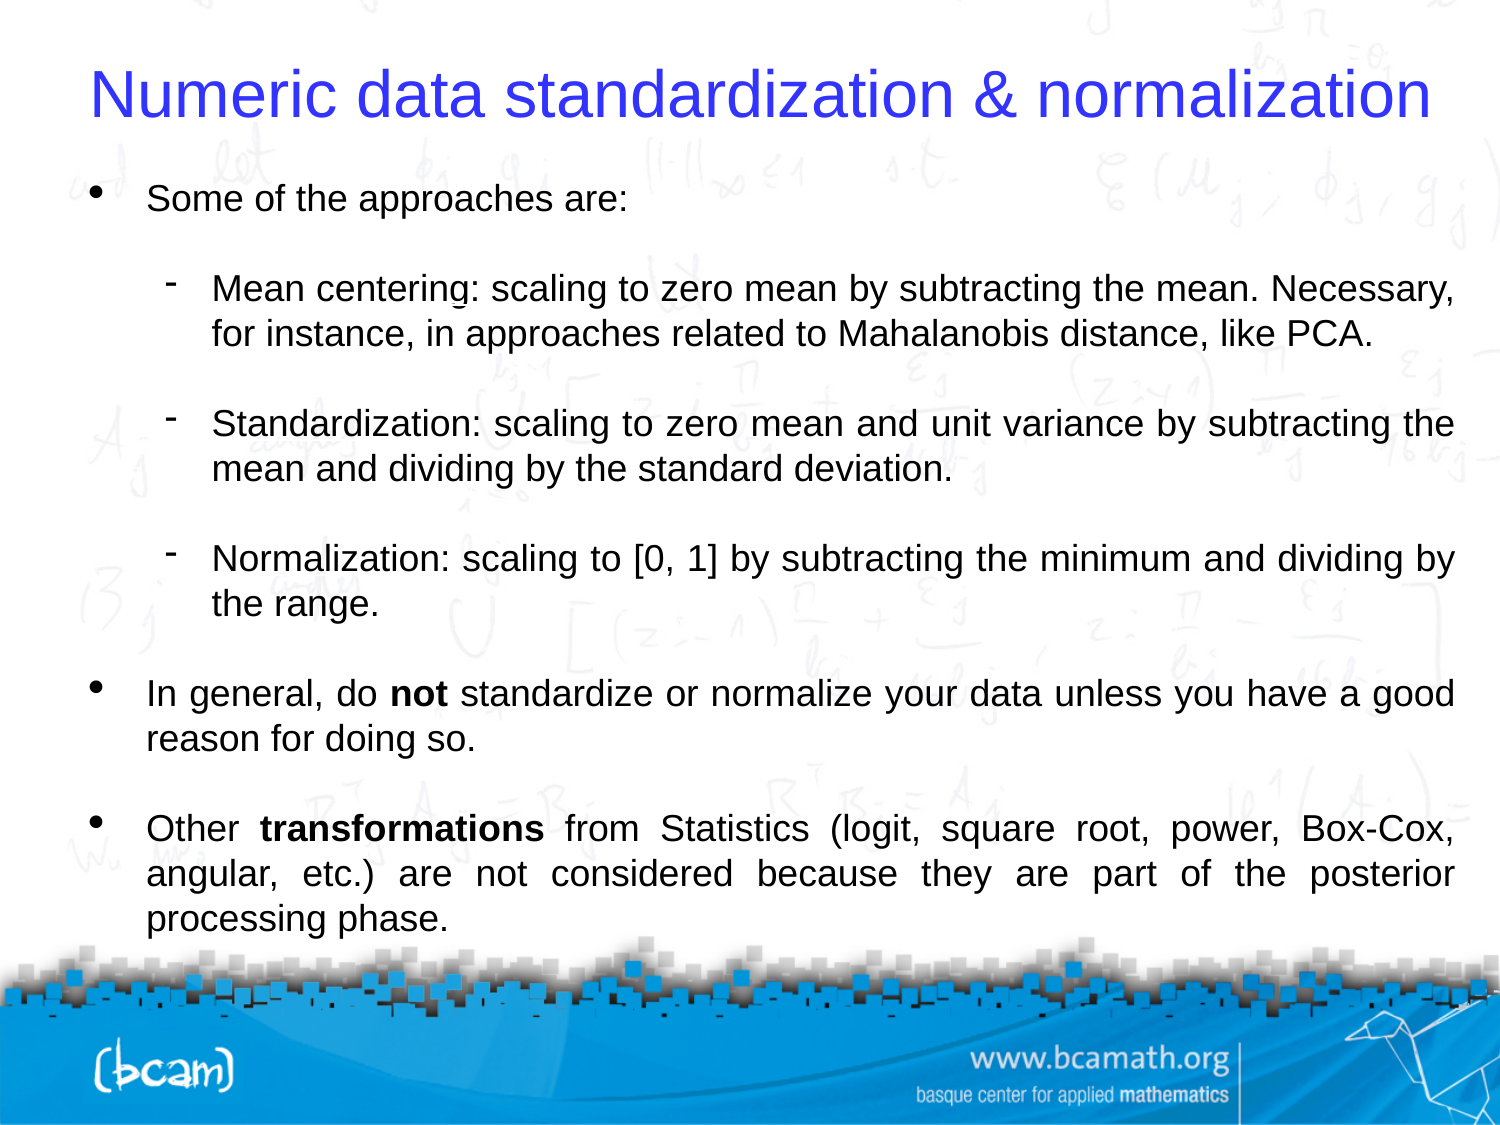

Numeric data standardization & normalization
Some of the approaches are:
Mean centering: scaling to zero mean by subtracting the mean. Necessary, for instance, in approaches related to Mahalanobis distance, like PCA.
Standardization: scaling to zero mean and unit variance by subtracting the mean and dividing by the standard deviation.
Normalization: scaling to [0, 1] by subtracting the minimum and dividing by the range.
In general, do not standardize or normalize your data unless you have a good reason for doing so.
Other transformations from Statistics (logit, square root, power, Box-Cox, angular, etc.) are not considered because they are part of the posterior processing phase.